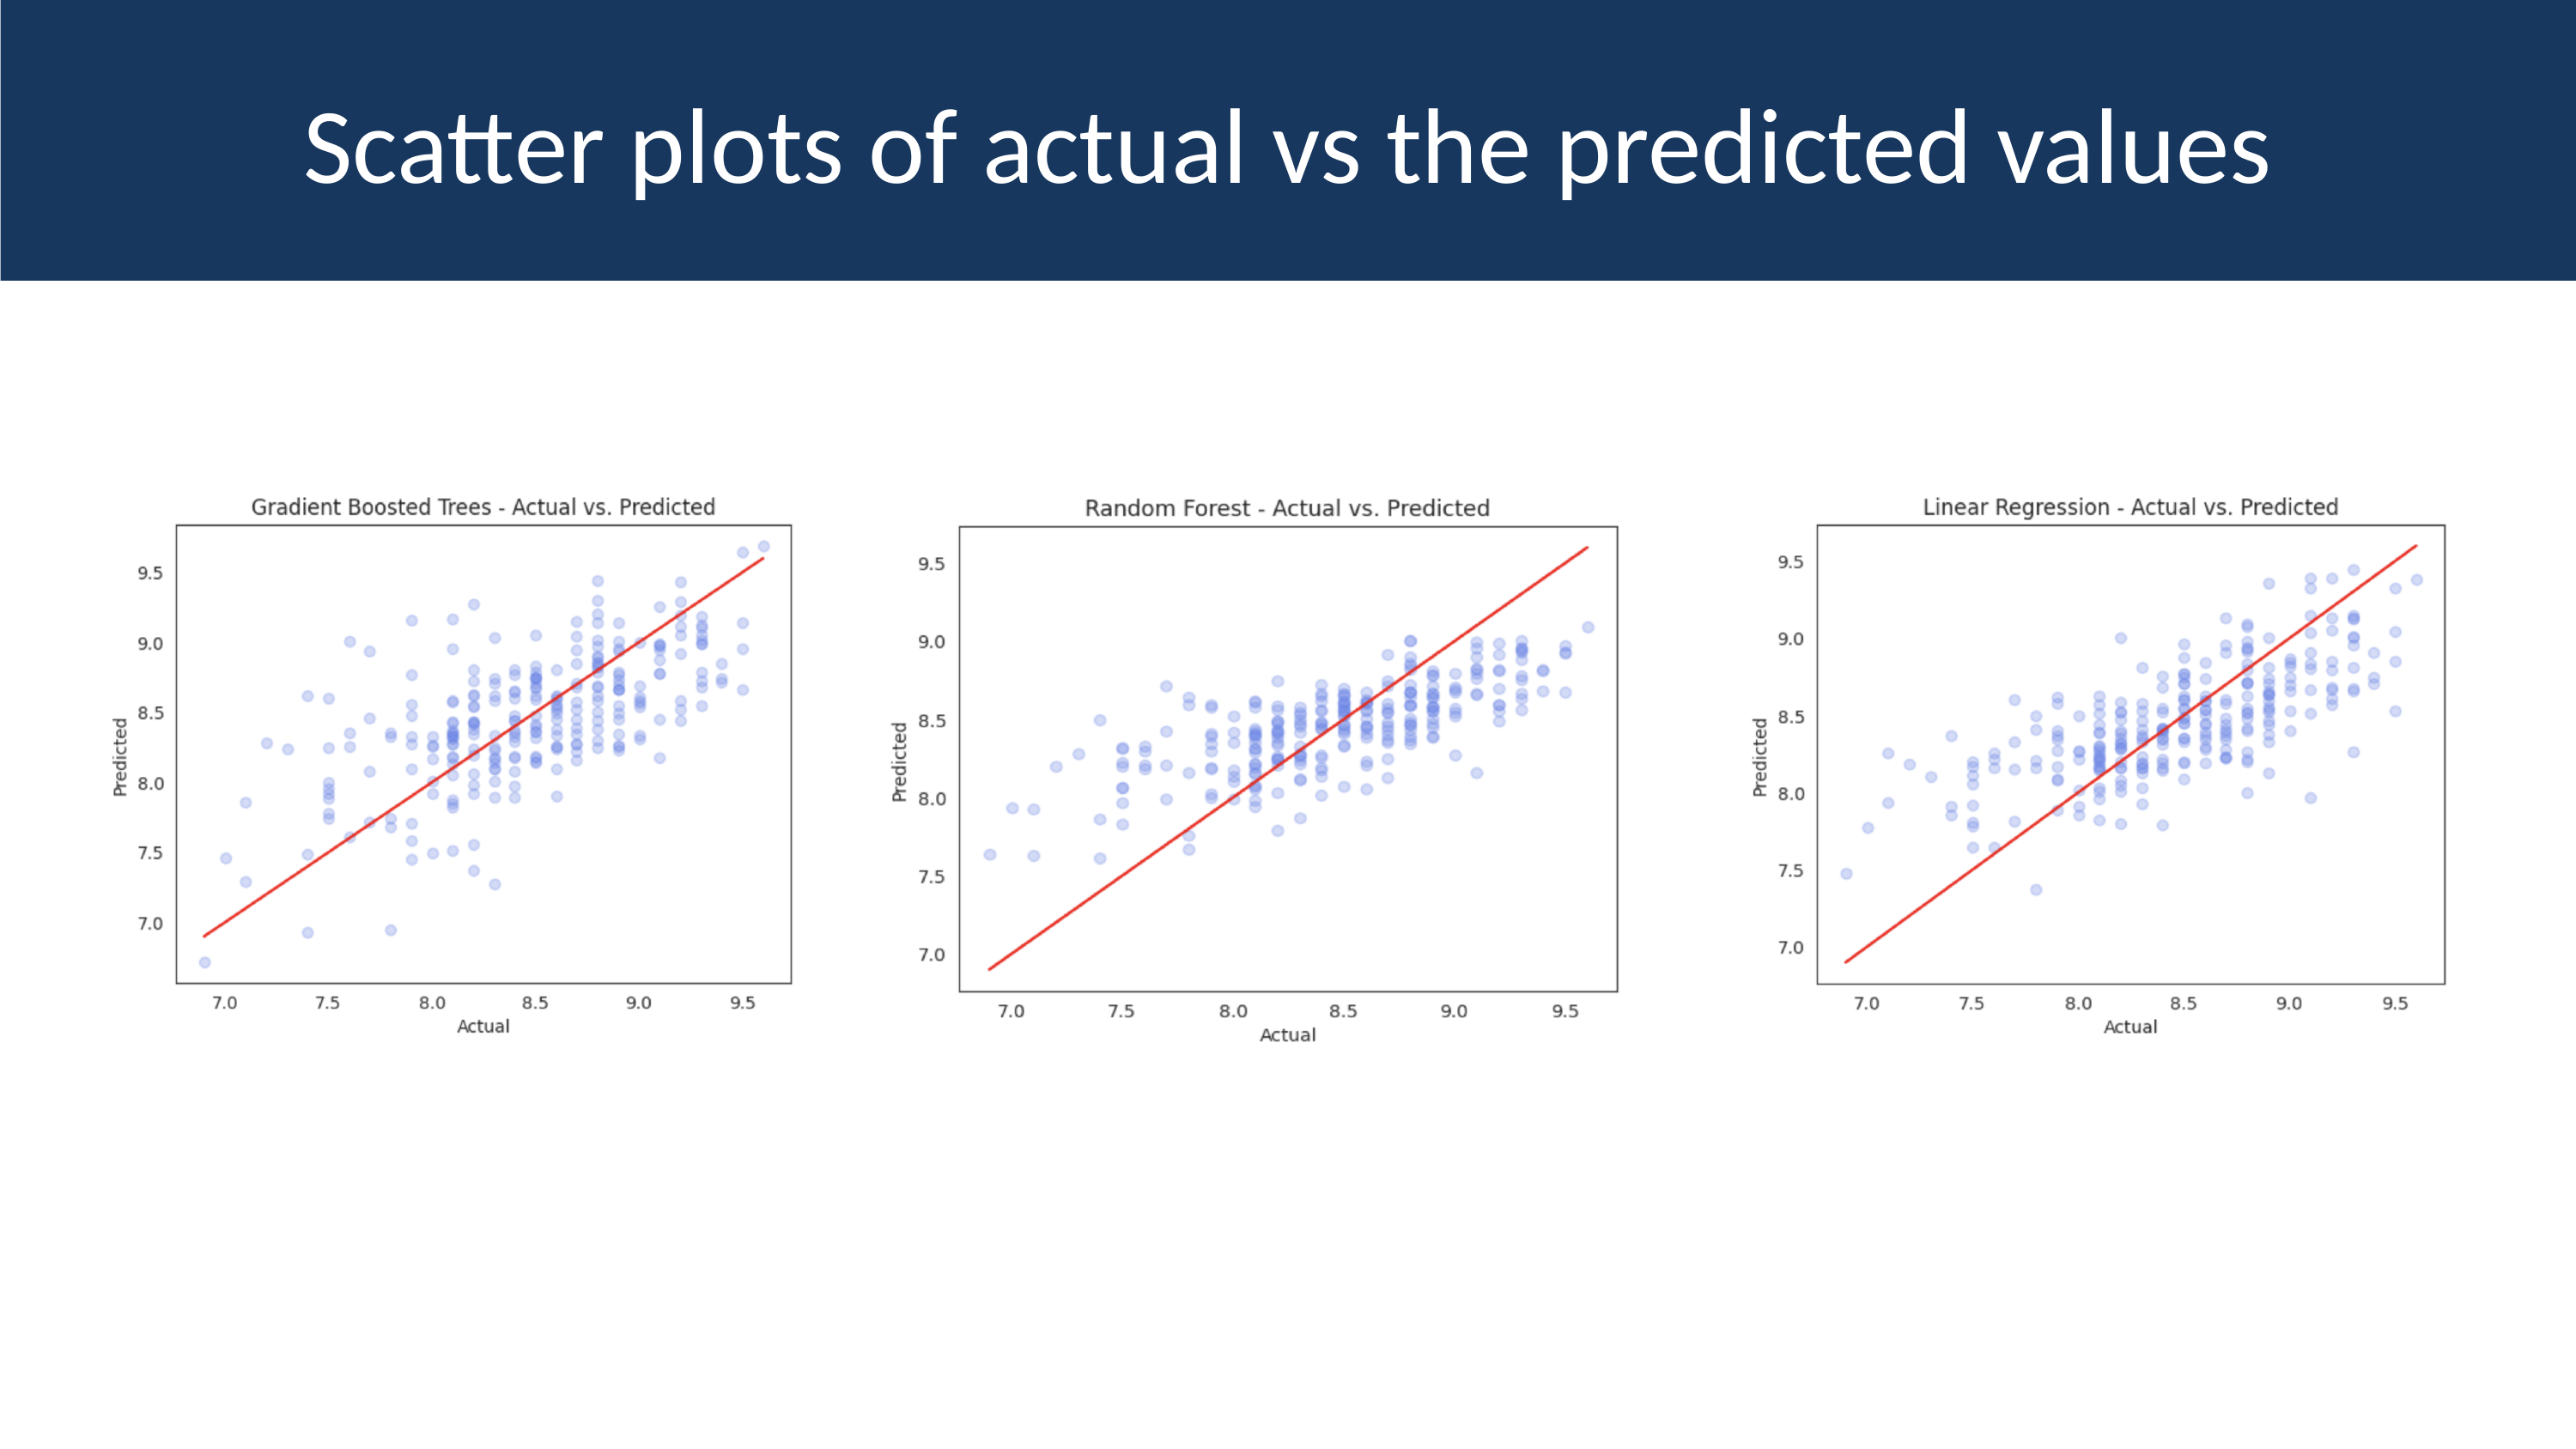

Scatter plots of actual vs the predicted values